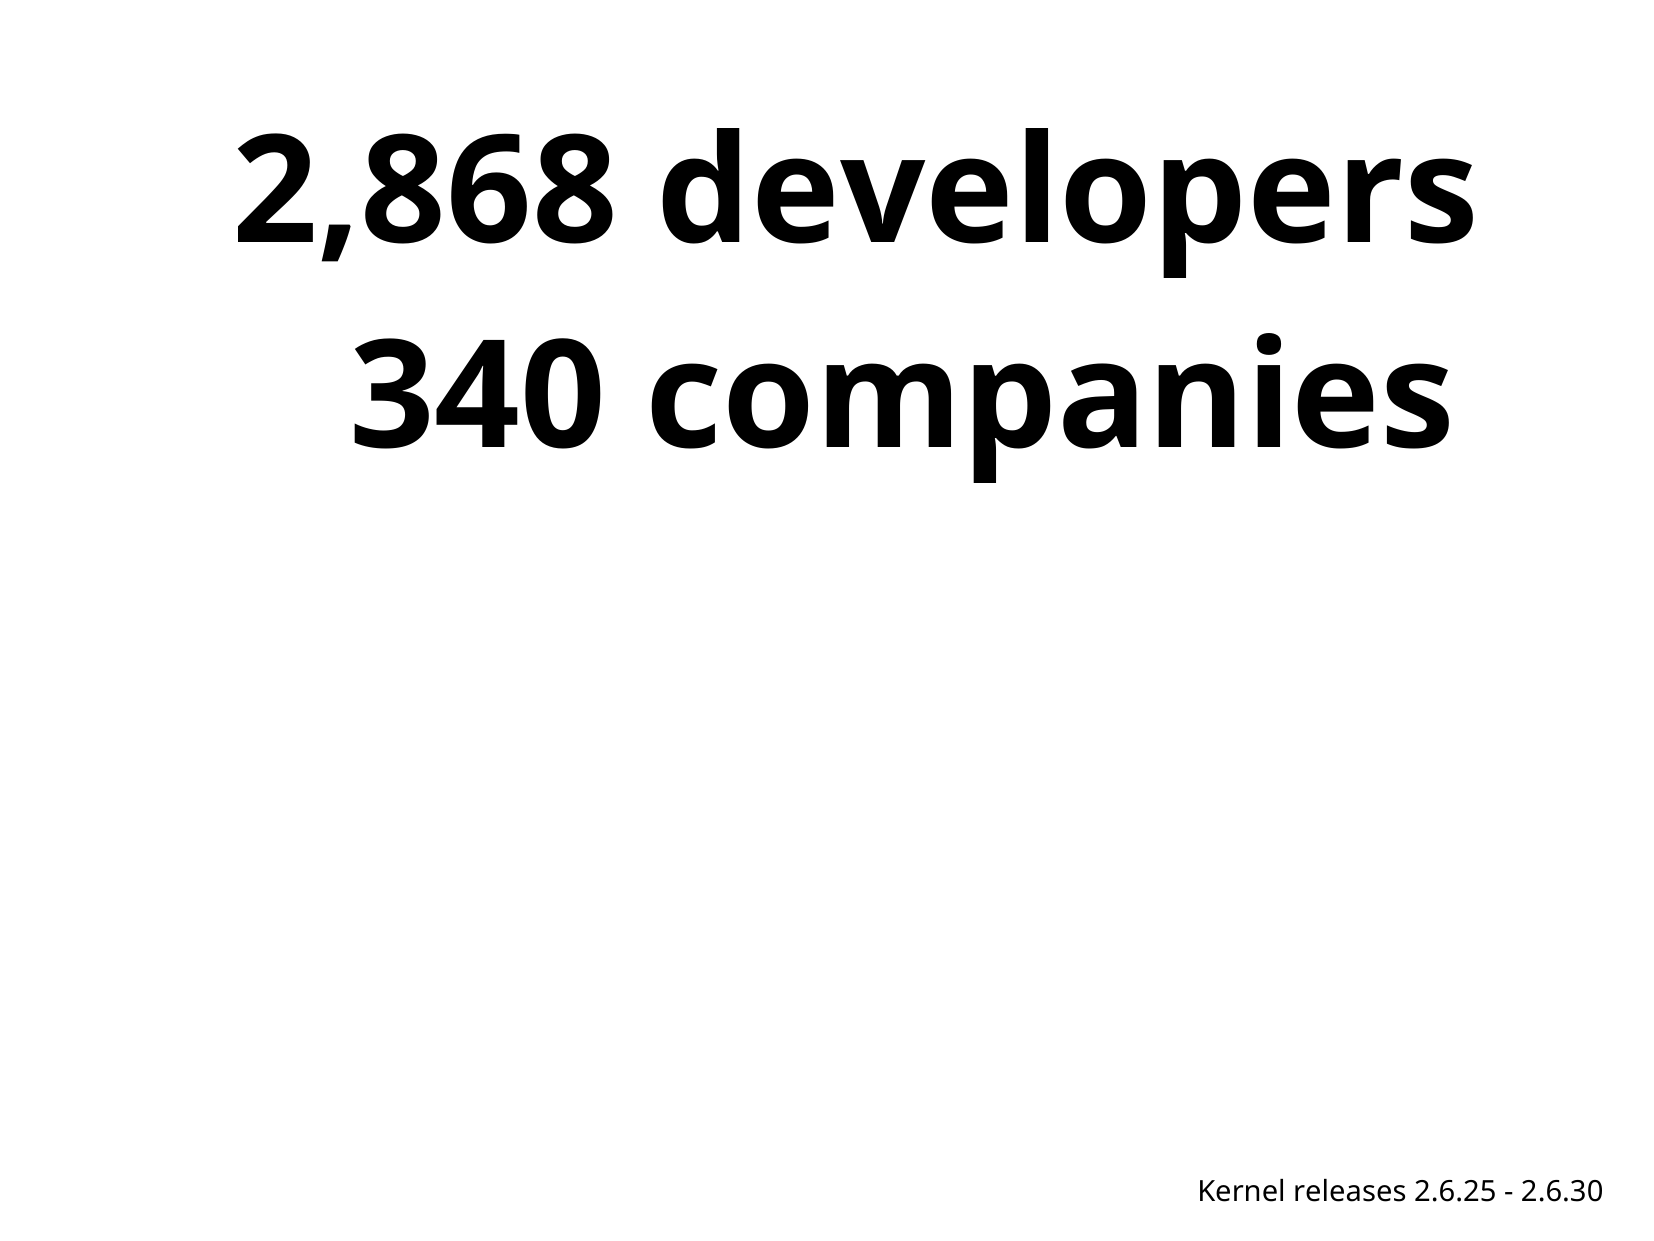

2,868 developers
 340 companies
Kernel releases 2.6.25 - 2.6.30